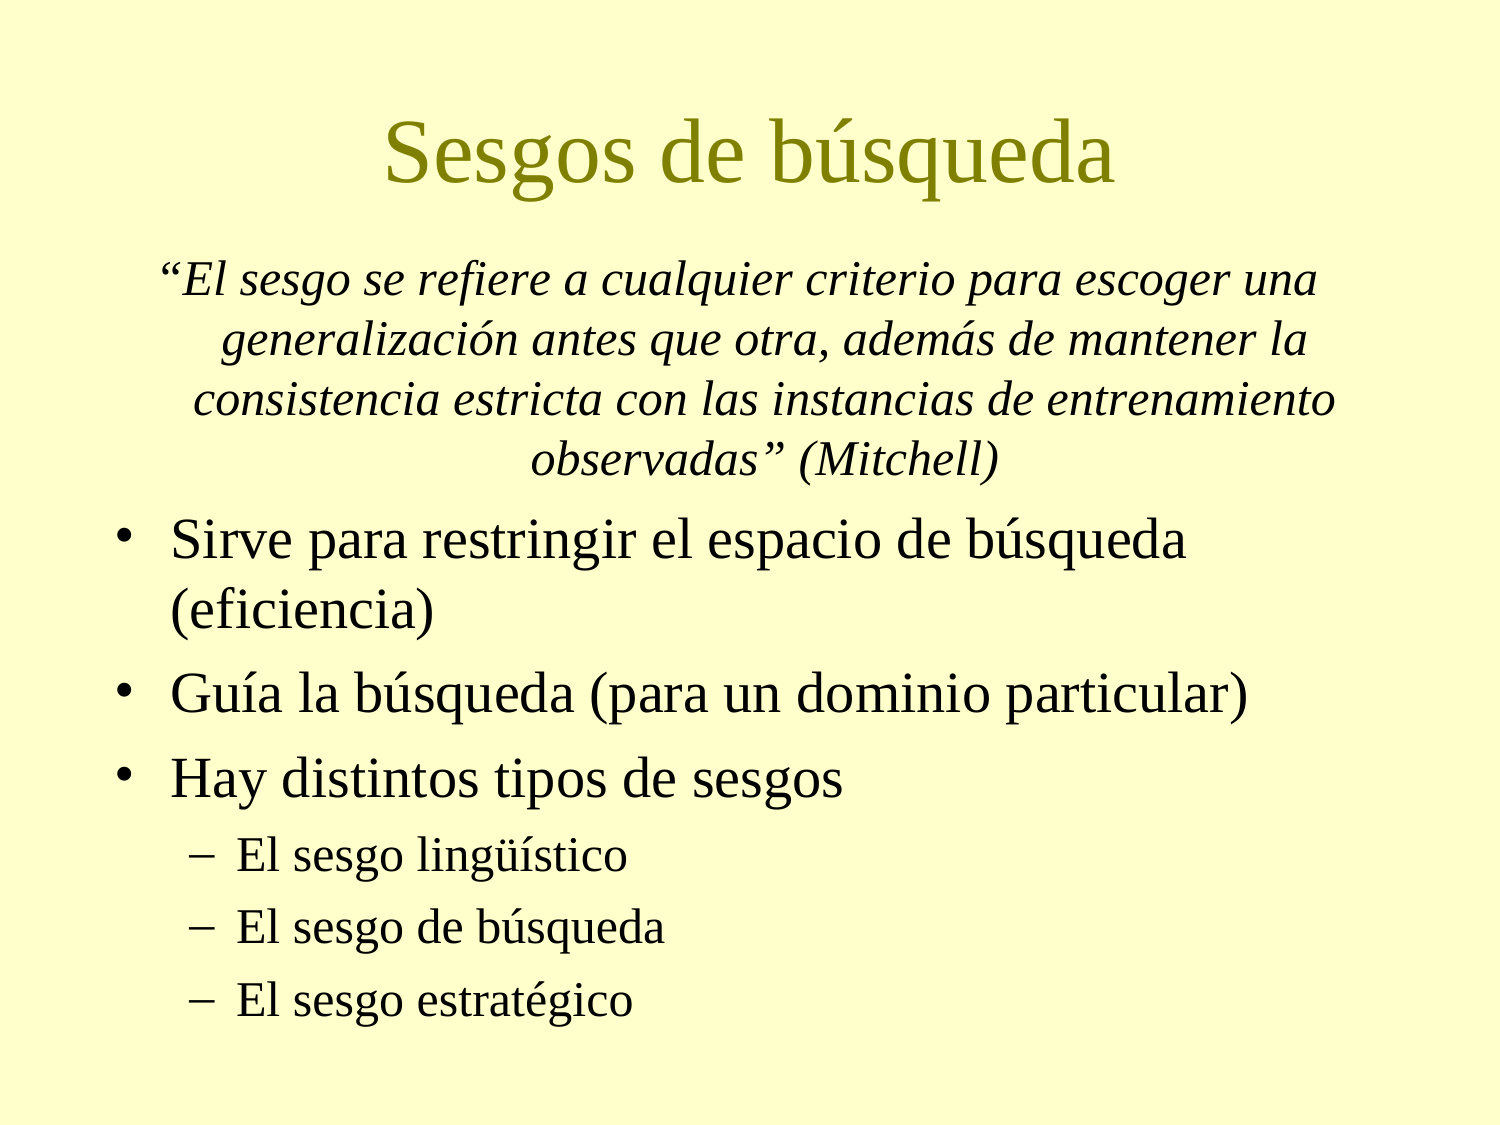

# Sesgos de búsqueda
“El sesgo se refiere a cualquier criterio para escoger una generalización antes que otra, además de mantener la consistencia estricta con las instancias de entrenamiento observadas” (Mitchell)
Sirve para restringir el espacio de búsqueda (eficiencia)
Guía la búsqueda (para un dominio particular)
Hay distintos tipos de sesgos
El sesgo lingüístico
El sesgo de búsqueda
El sesgo estratégico